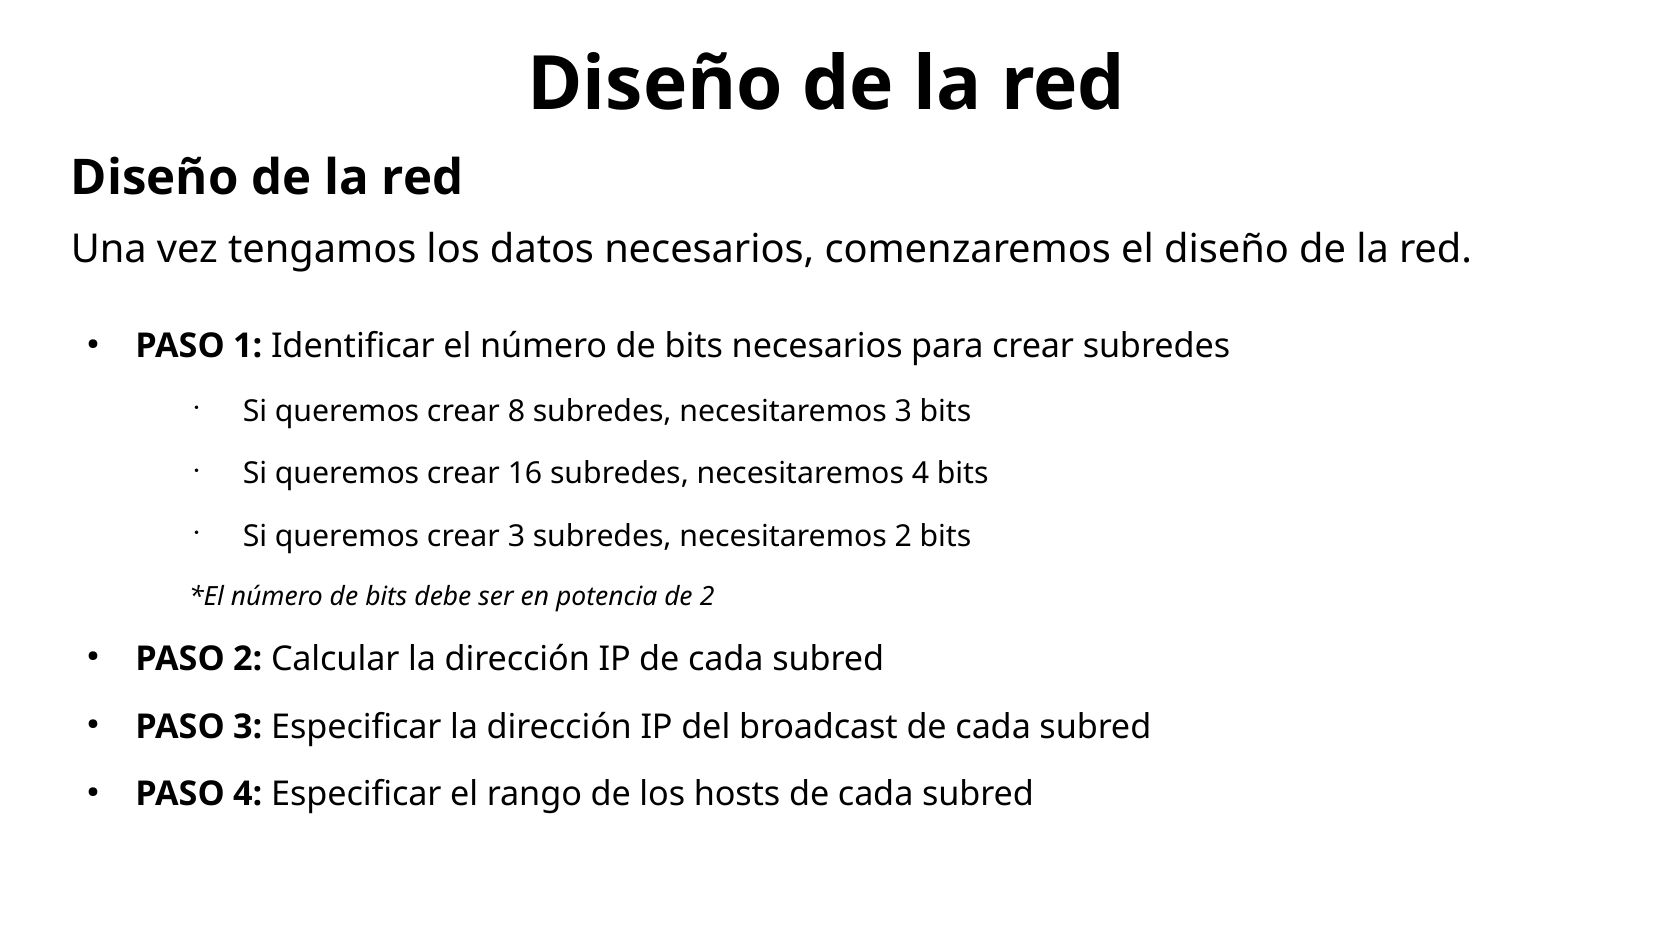

# Diseño de la red
Diseño de la red
Una vez tengamos los datos necesarios, comenzaremos el diseño de la red.
PASO 1: Identificar el número de bits necesarios para crear subredes
Si queremos crear 8 subredes, necesitaremos 3 bits
Si queremos crear 16 subredes, necesitaremos 4 bits
Si queremos crear 3 subredes, necesitaremos 2 bits
*El número de bits debe ser en potencia de 2
PASO 2: Calcular la dirección IP de cada subred
PASO 3: Especificar la dirección IP del broadcast de cada subred
PASO 4: Especificar el rango de los hosts de cada subred